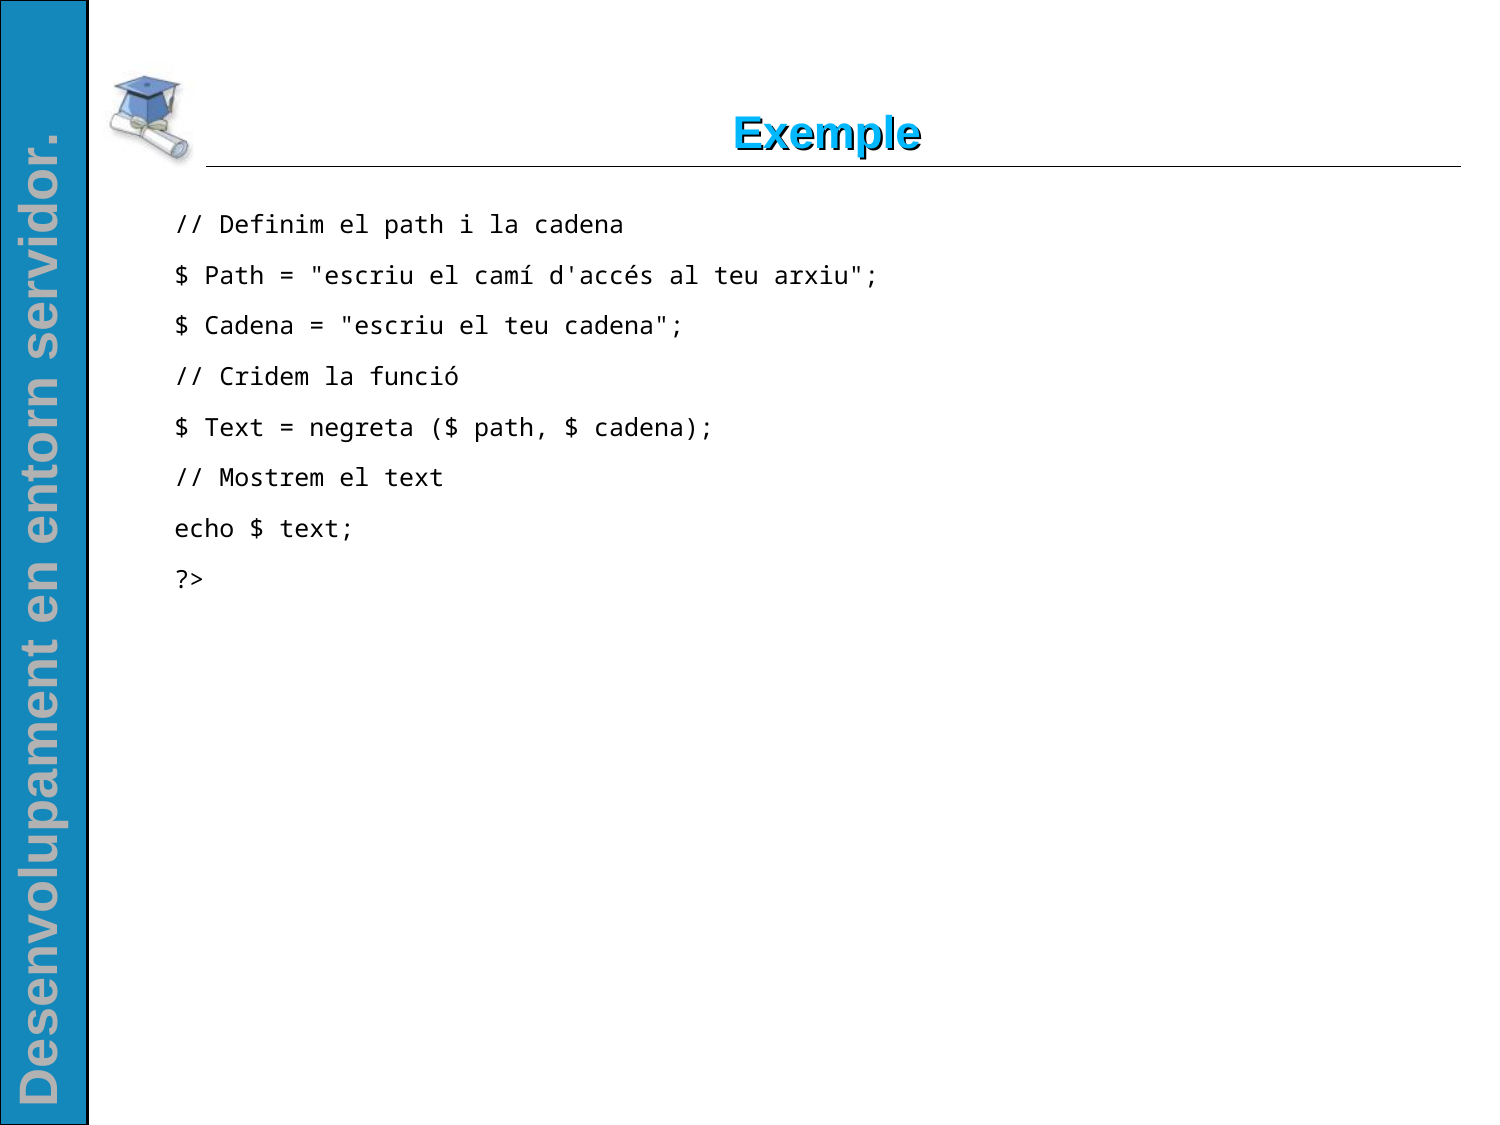

# Exemple
// Definim el path i la cadena
$ Path = "escriu el camí d'accés al teu arxiu";
$ Cadena = "escriu el teu cadena";
// Cridem la funció
$ Text = negreta ($ path, $ cadena);
// Mostrem el text
echo $ text;
?>